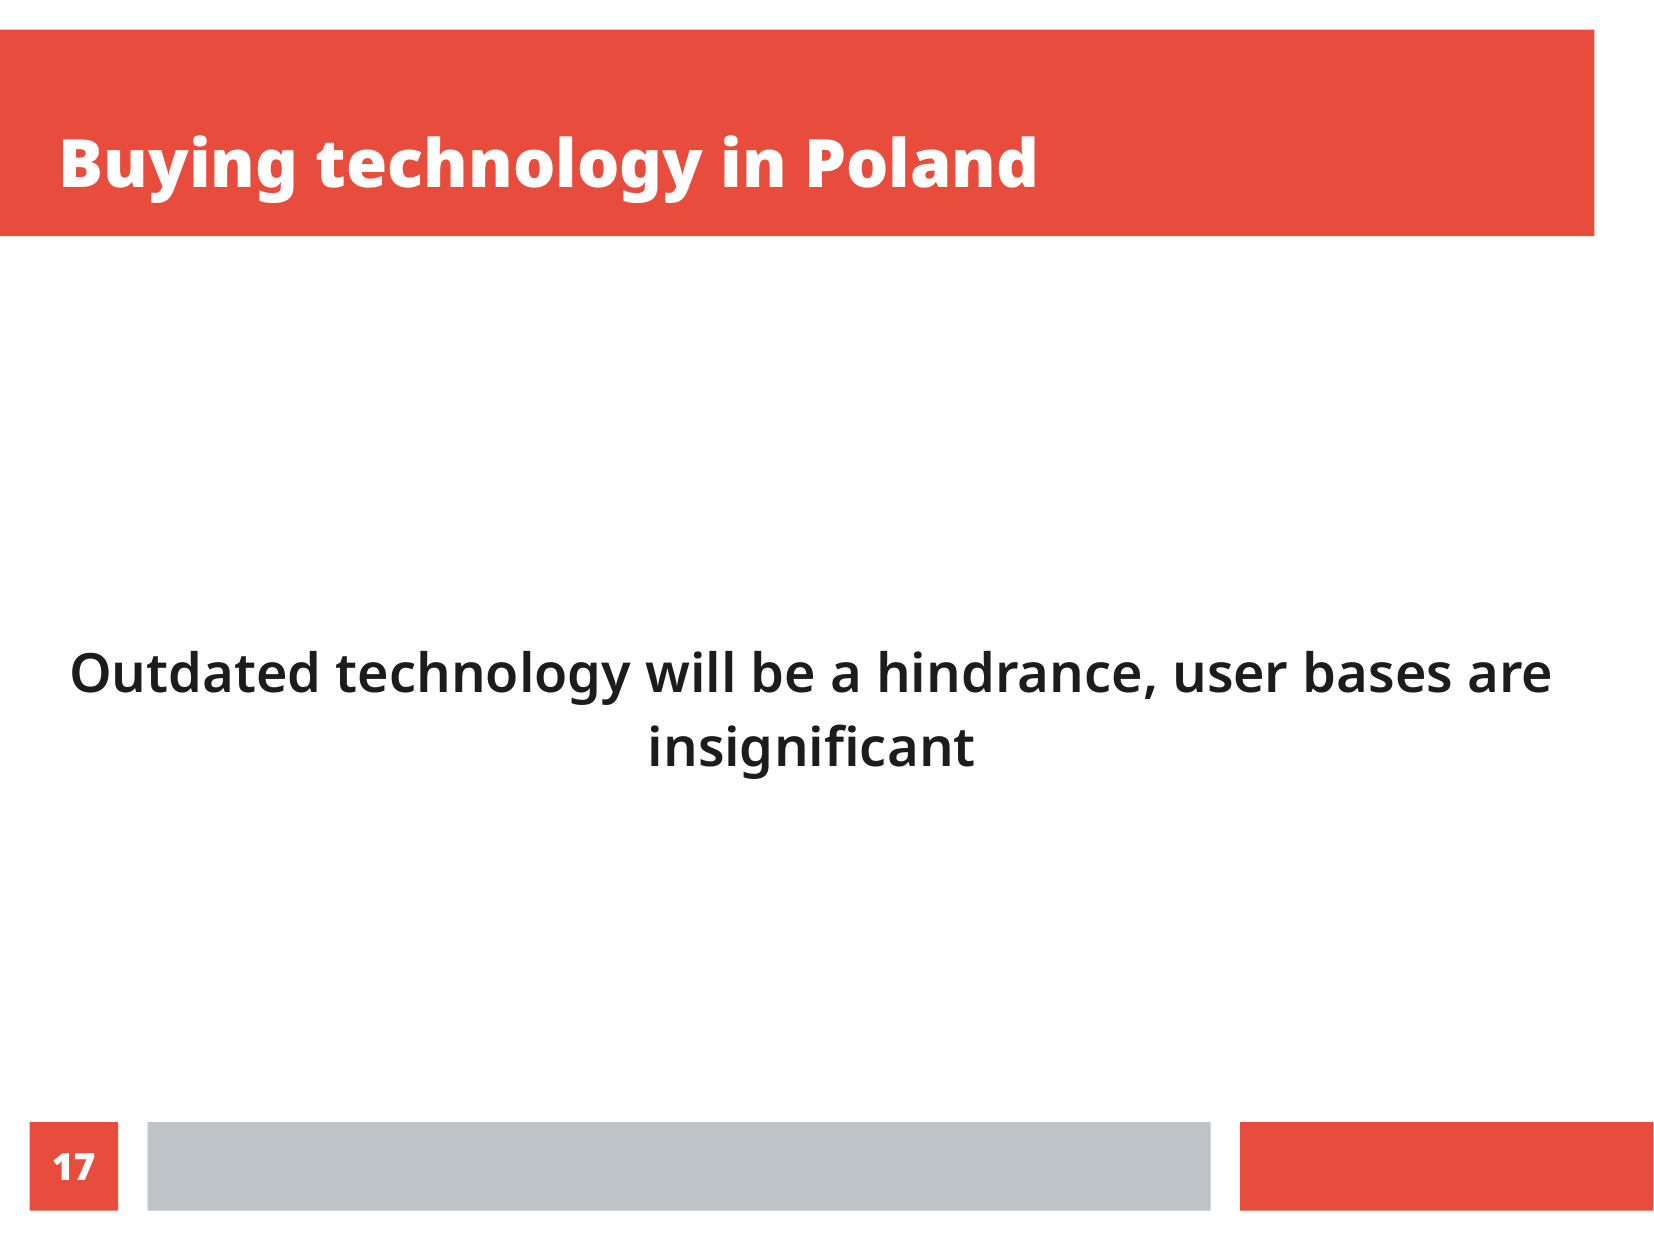

# Buying technology in Poland
Outdated technology will be a hindrance, user bases are insignificant
17